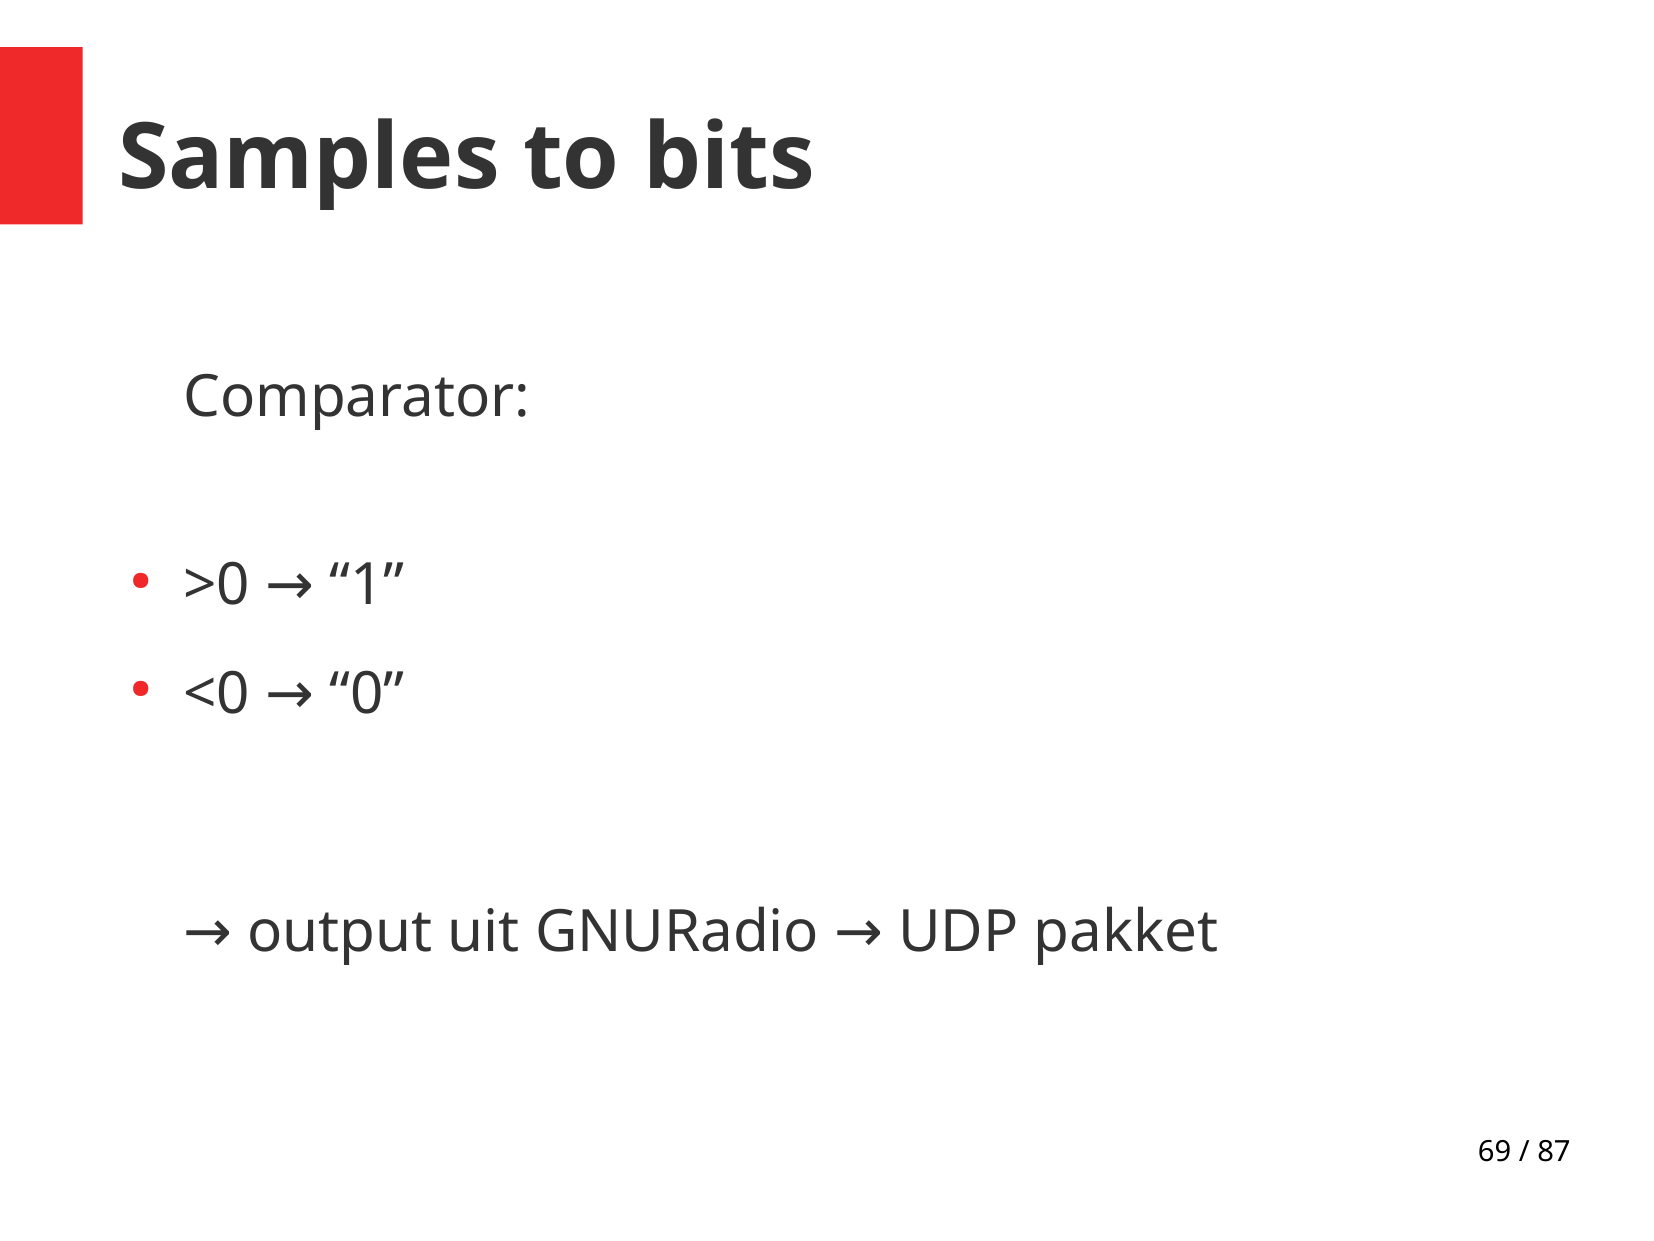

# Samples to bits
Comparator:
>0 → “1”
<0 → “0”
→ output uit GNURadio → UDP pakket
69